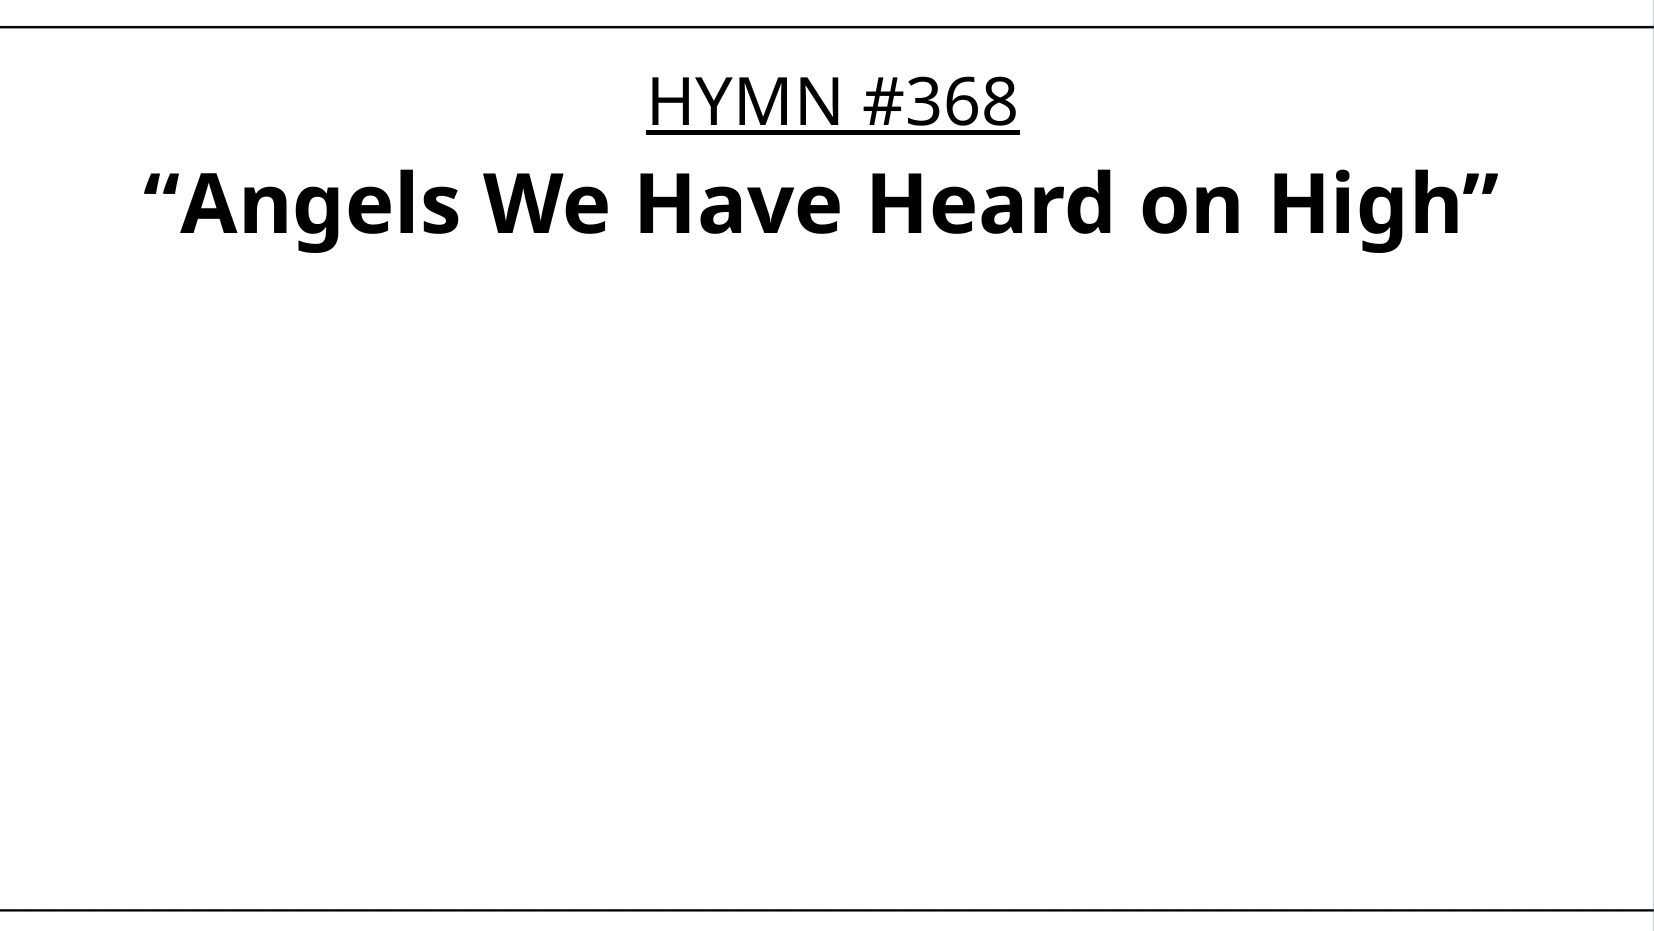

HYMN #368
“Angels We Have Heard on High”